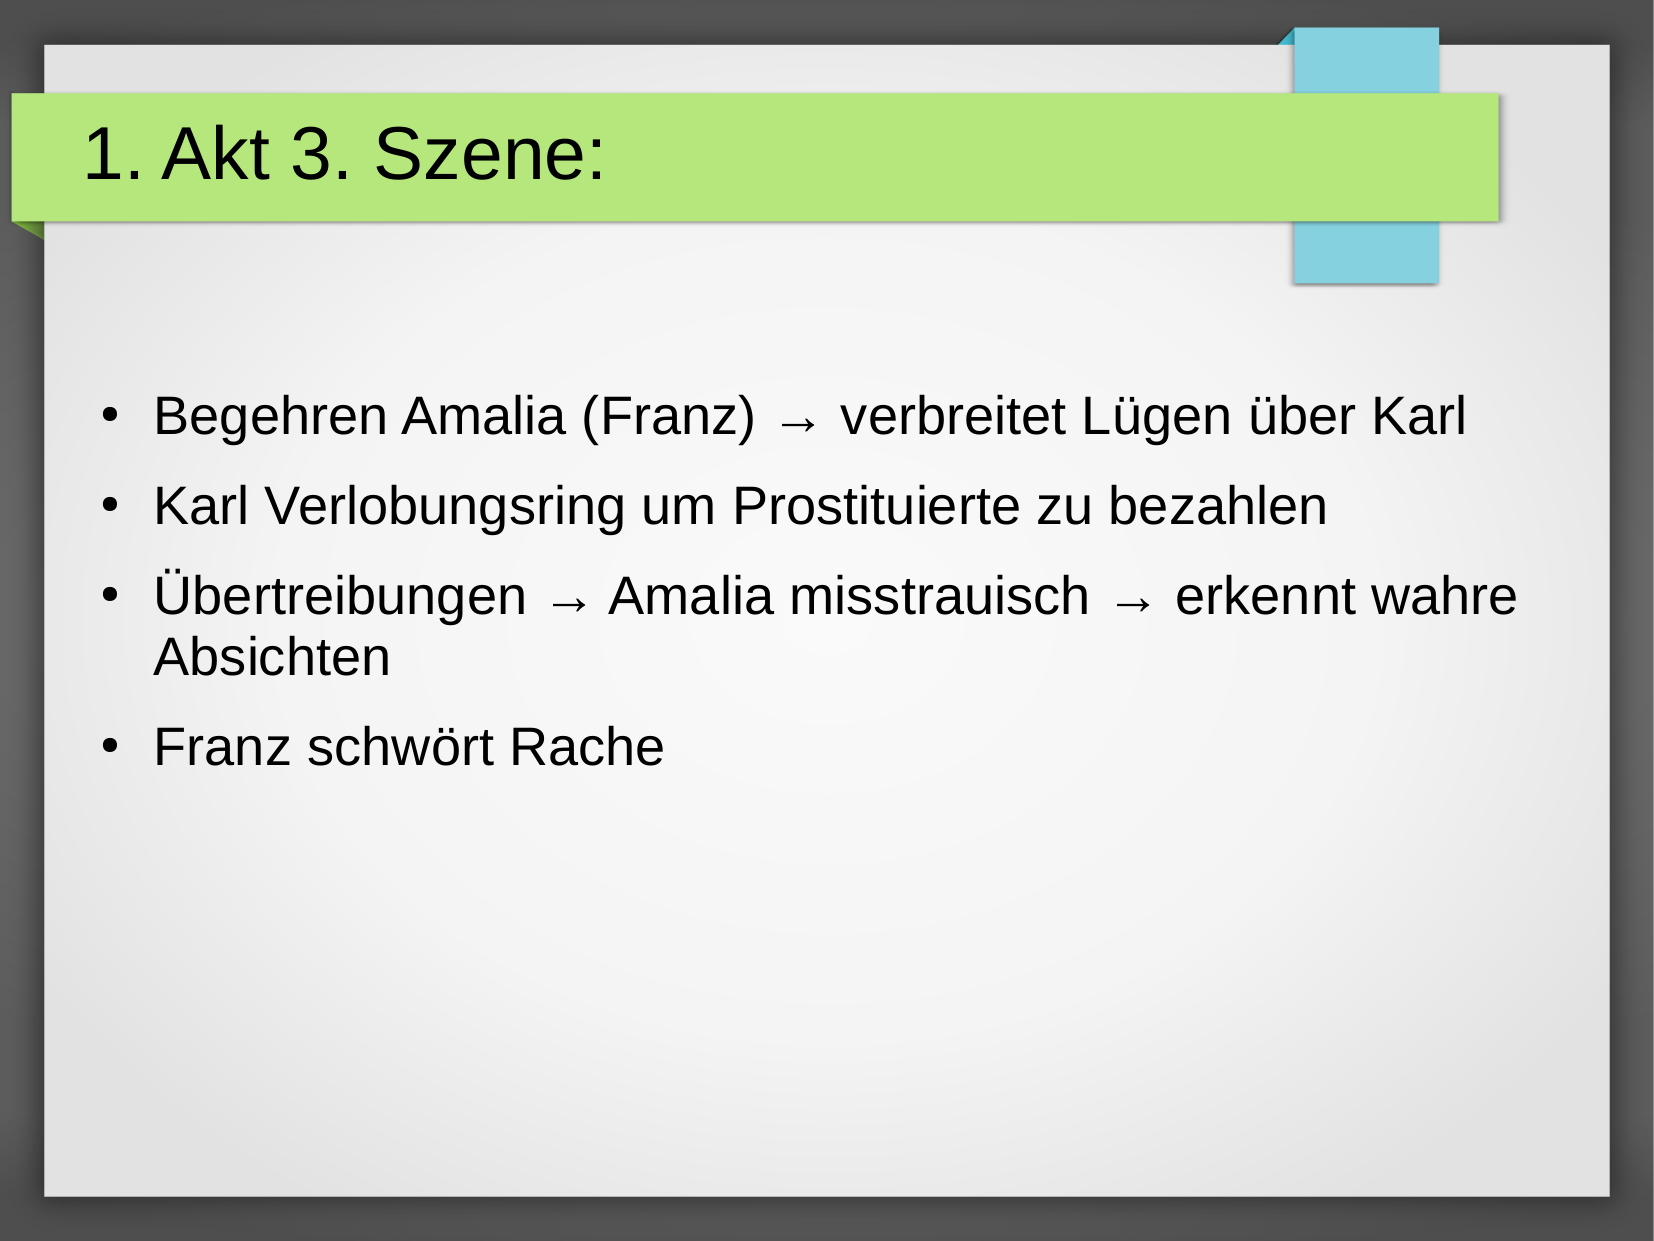

# 1. Akt 3. Szene:
Begehren Amalia (Franz) → verbreitet Lügen über Karl
Karl Verlobungsring um Prostituierte zu bezahlen
Übertreibungen → Amalia misstrauisch → erkennt wahre Absichten
Franz schwört Rache